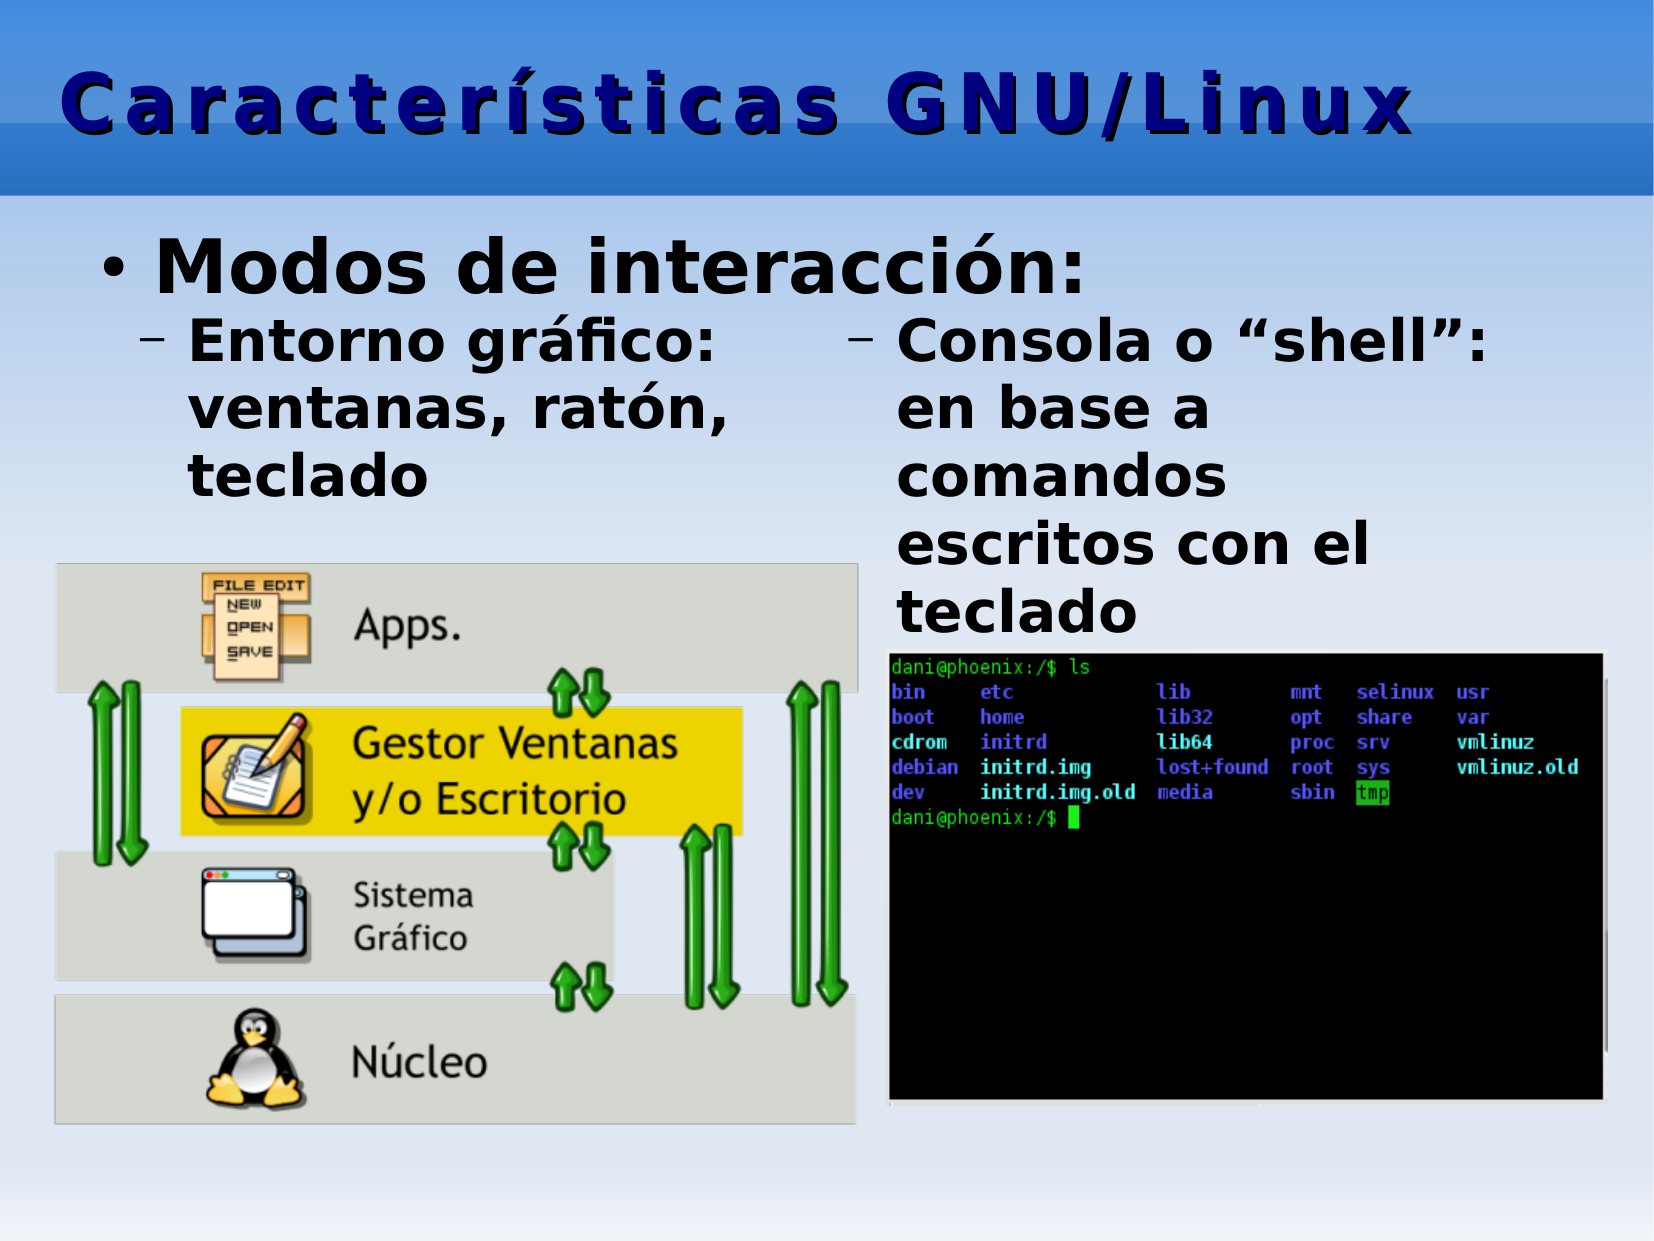

# Características GNU/Linux
Modos de interacción:
Entorno gráfico: ventanas, ratón, teclado
Consola o “shell”: en base a comandos escritos con el teclado